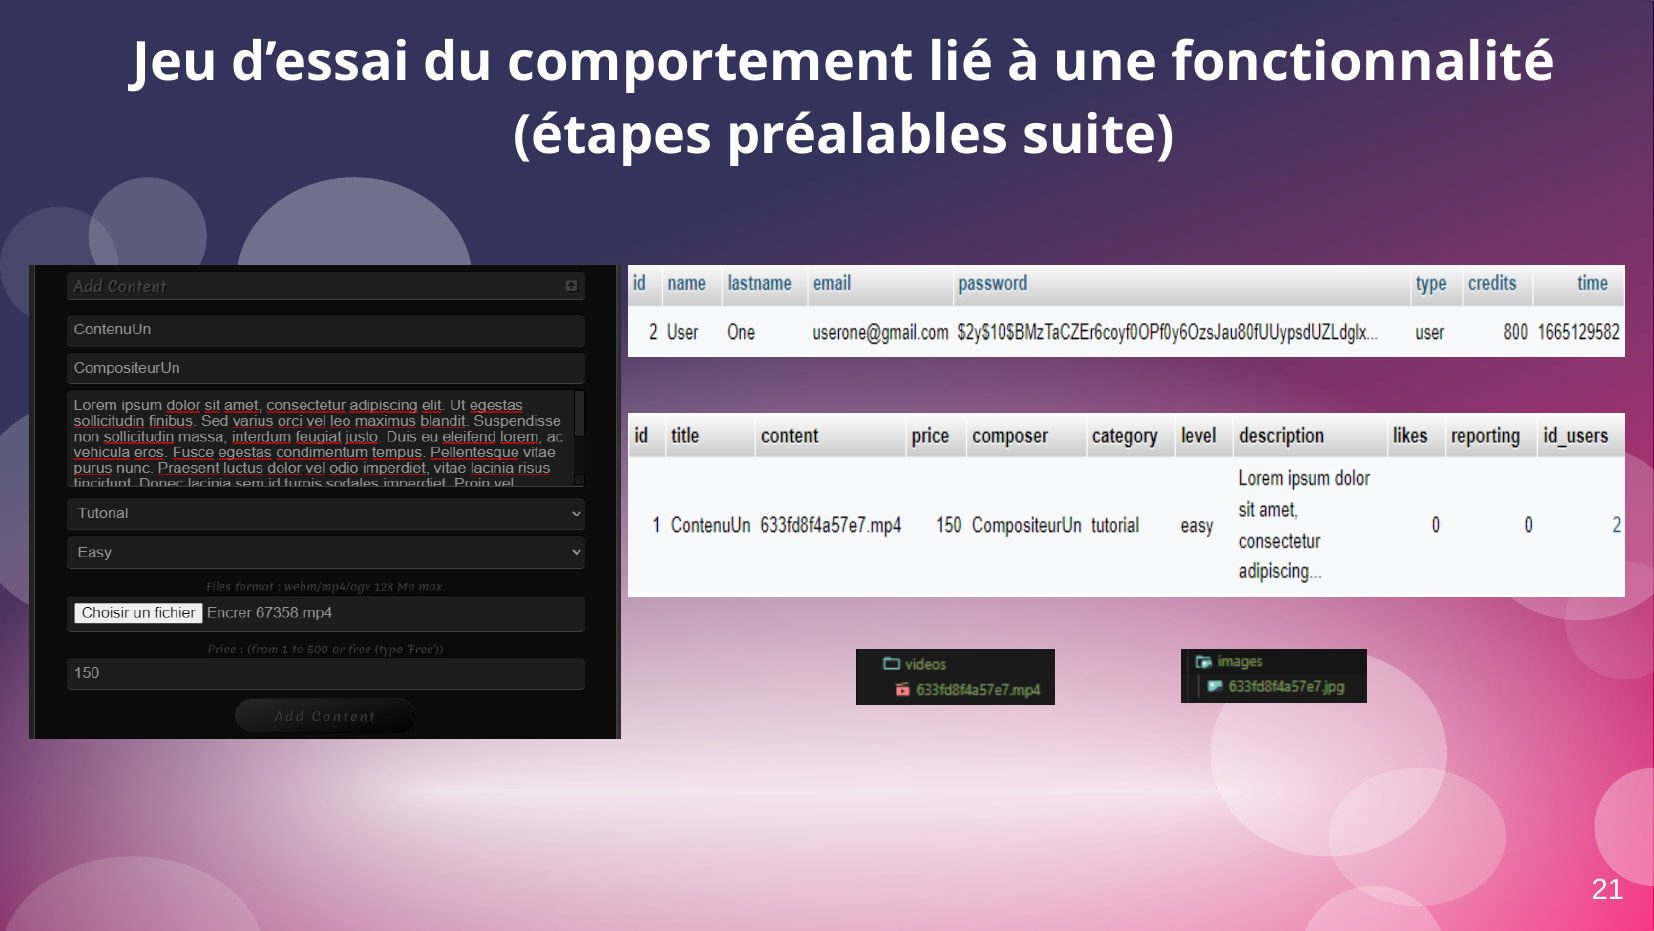

# Jeu d’essai du comportement lié à une fonctionnalité (étapes préalables suite)